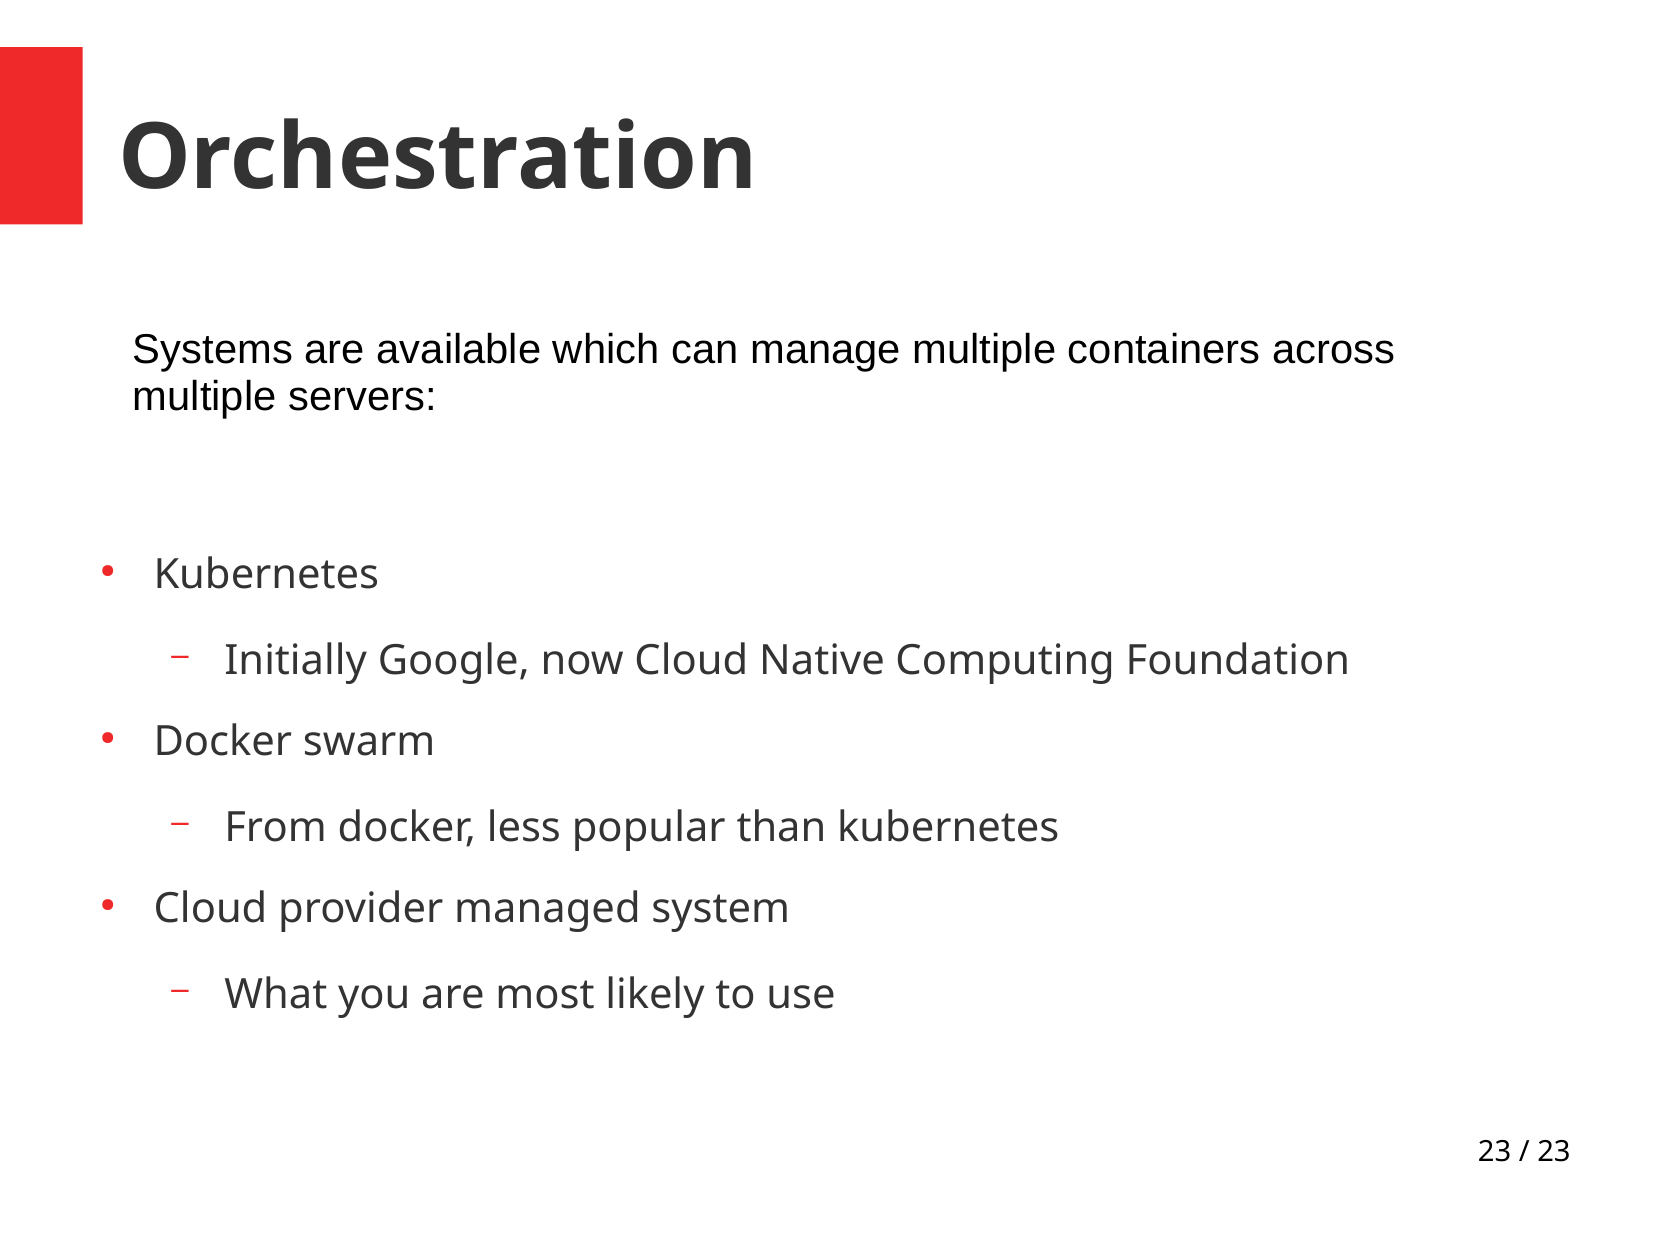

# Orchestration
Systems are available which can manage multiple containers across multiple servers:
Kubernetes
Initially Google, now Cloud Native Computing Foundation
Docker swarm
From docker, less popular than kubernetes
Cloud provider managed system
What you are most likely to use
23